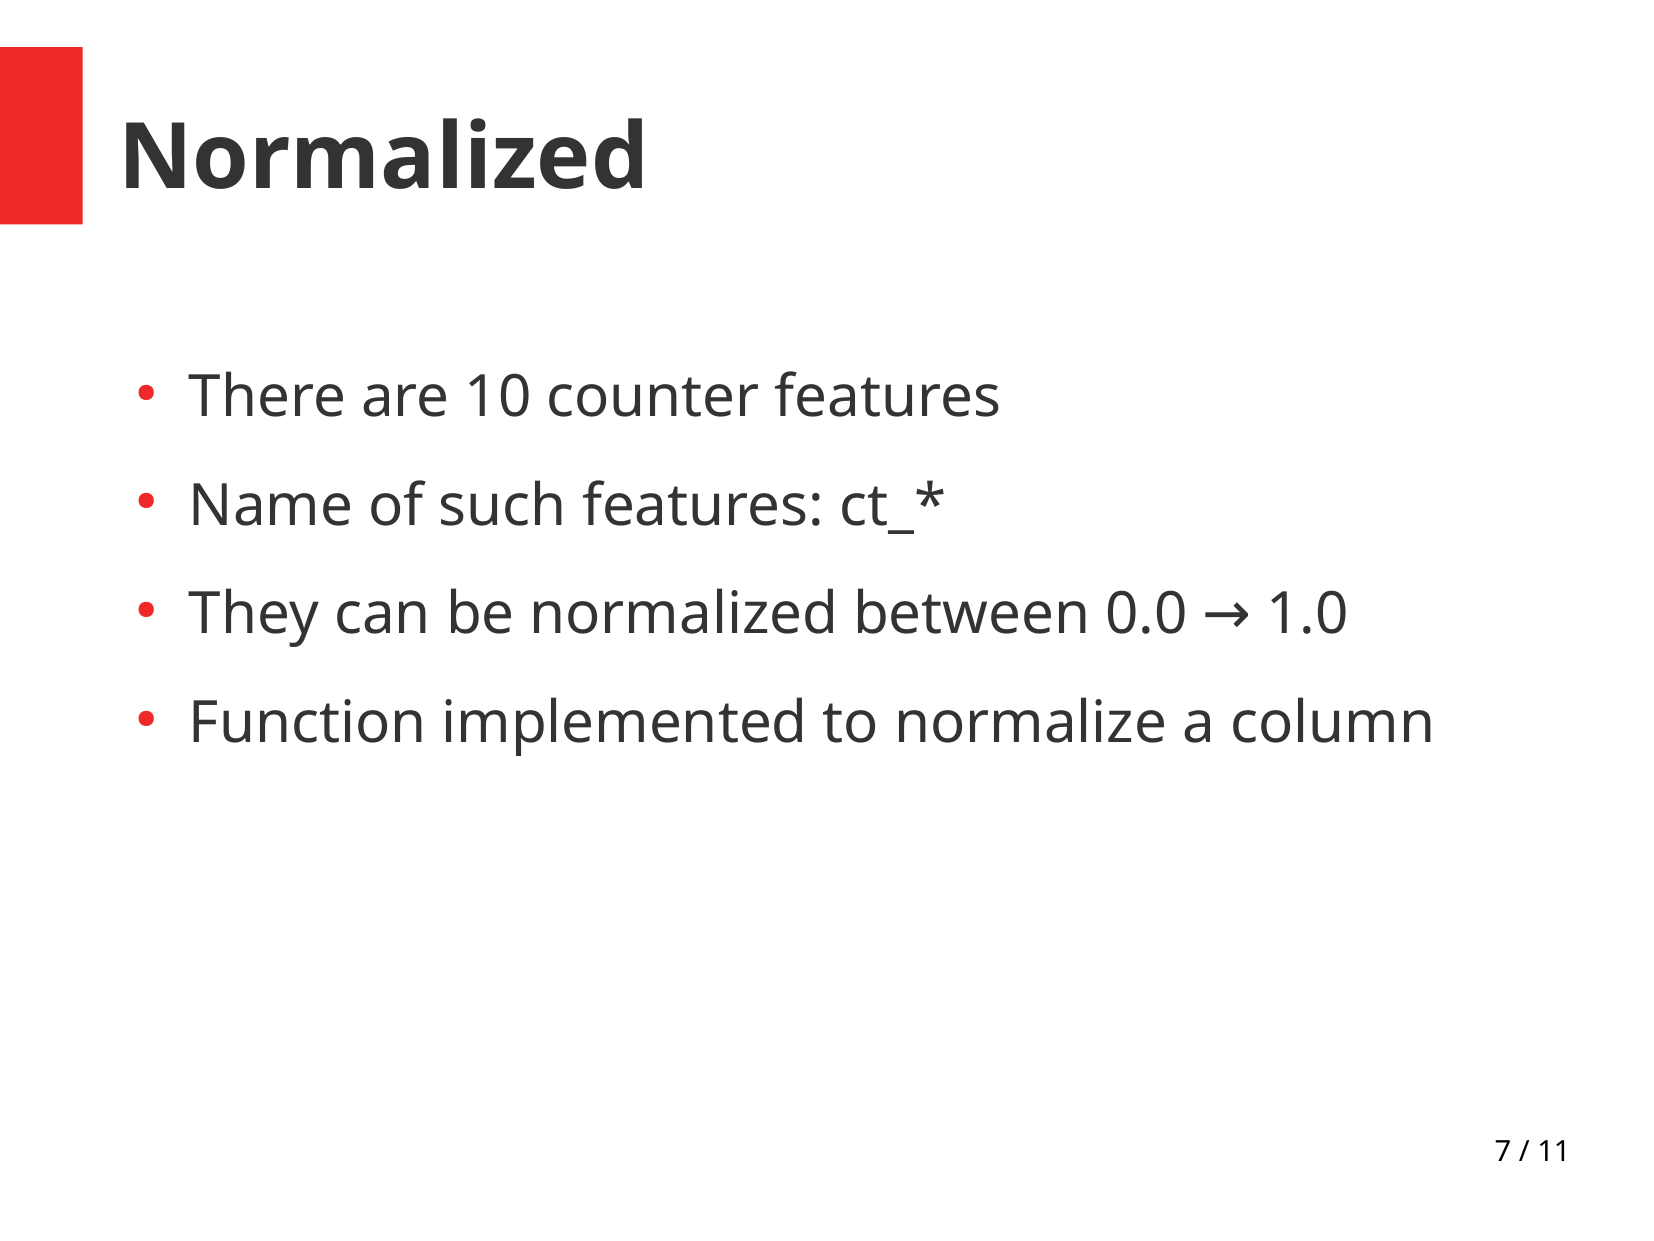

# Normalized
There are 10 counter features
Name of such features: ct_*
They can be normalized between 0.0 → 1.0
Function implemented to normalize a column
7